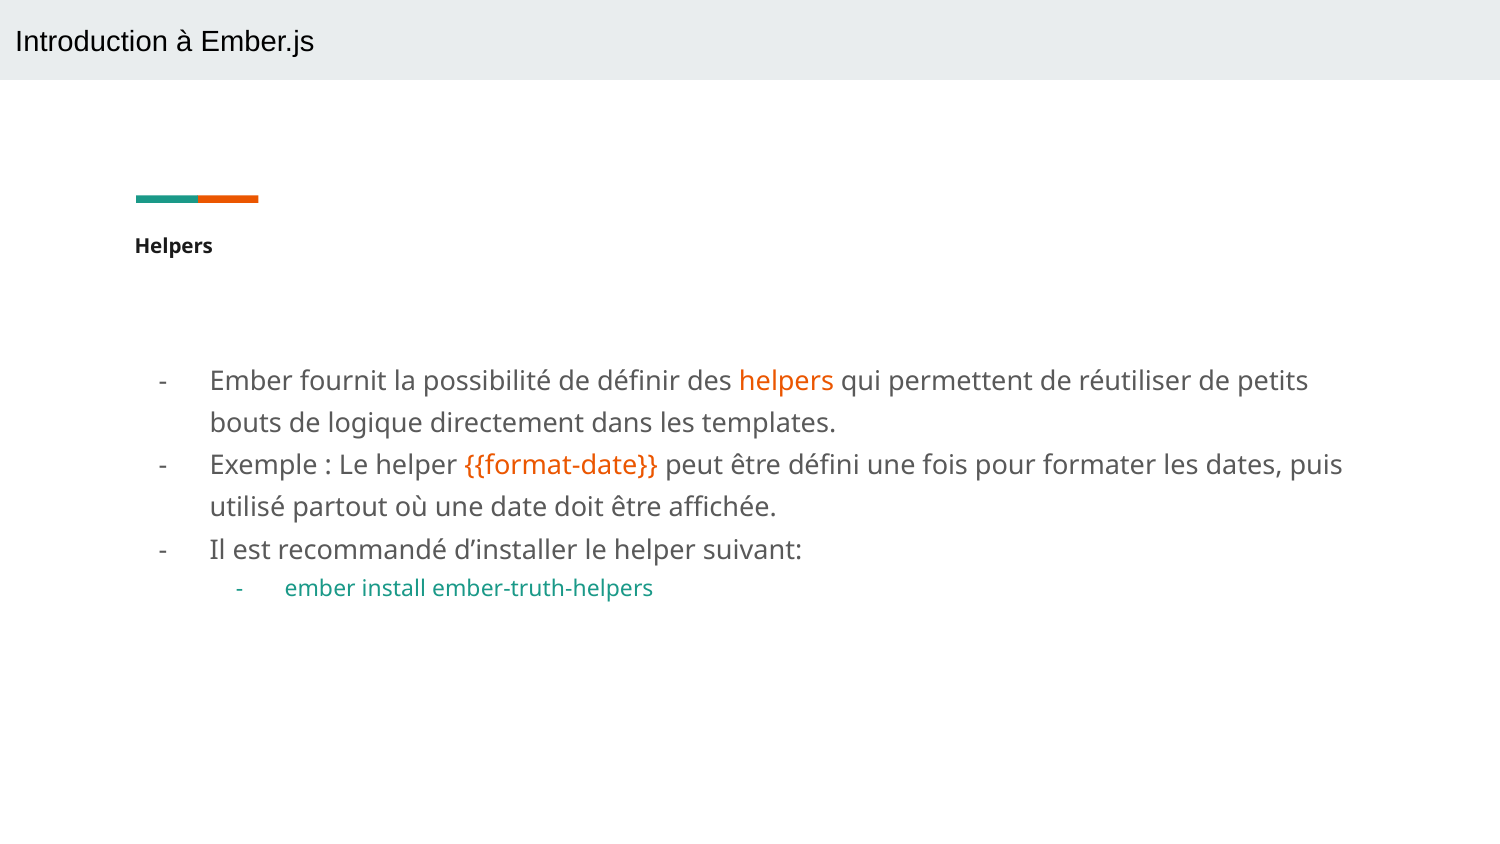

# Helpers
Ember fournit la possibilité de définir des helpers qui permettent de réutiliser de petits bouts de logique directement dans les templates.
Exemple : Le helper {{format-date}} peut être défini une fois pour formater les dates, puis utilisé partout où une date doit être affichée.
Il est recommandé d’installer le helper suivant:
ember install ember-truth-helpers